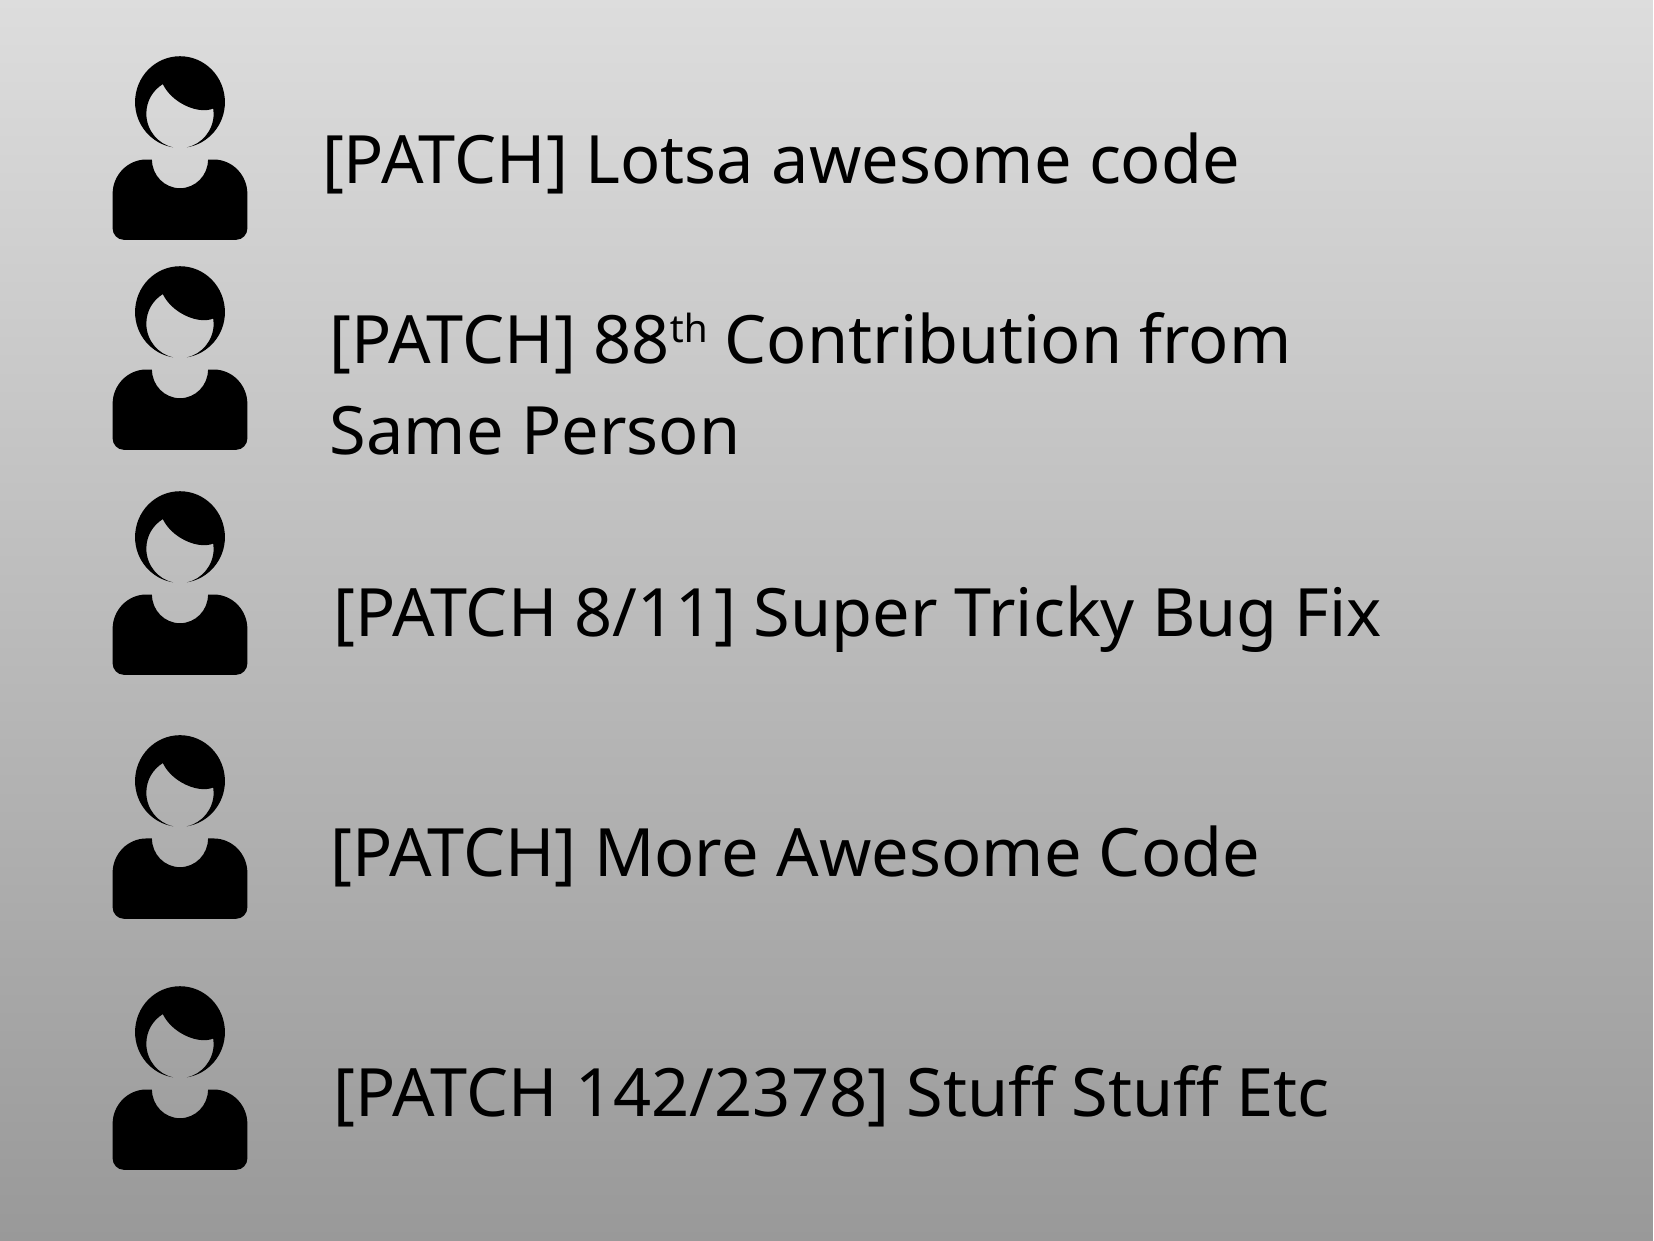

[PATCH] Lotsa awesome code
[PATCH] 88th Contribution from
Same Person
[PATCH 8/11] Super Tricky Bug Fix
[PATCH] More Awesome Code
[PATCH 142/2378] Stuff Stuff Etc